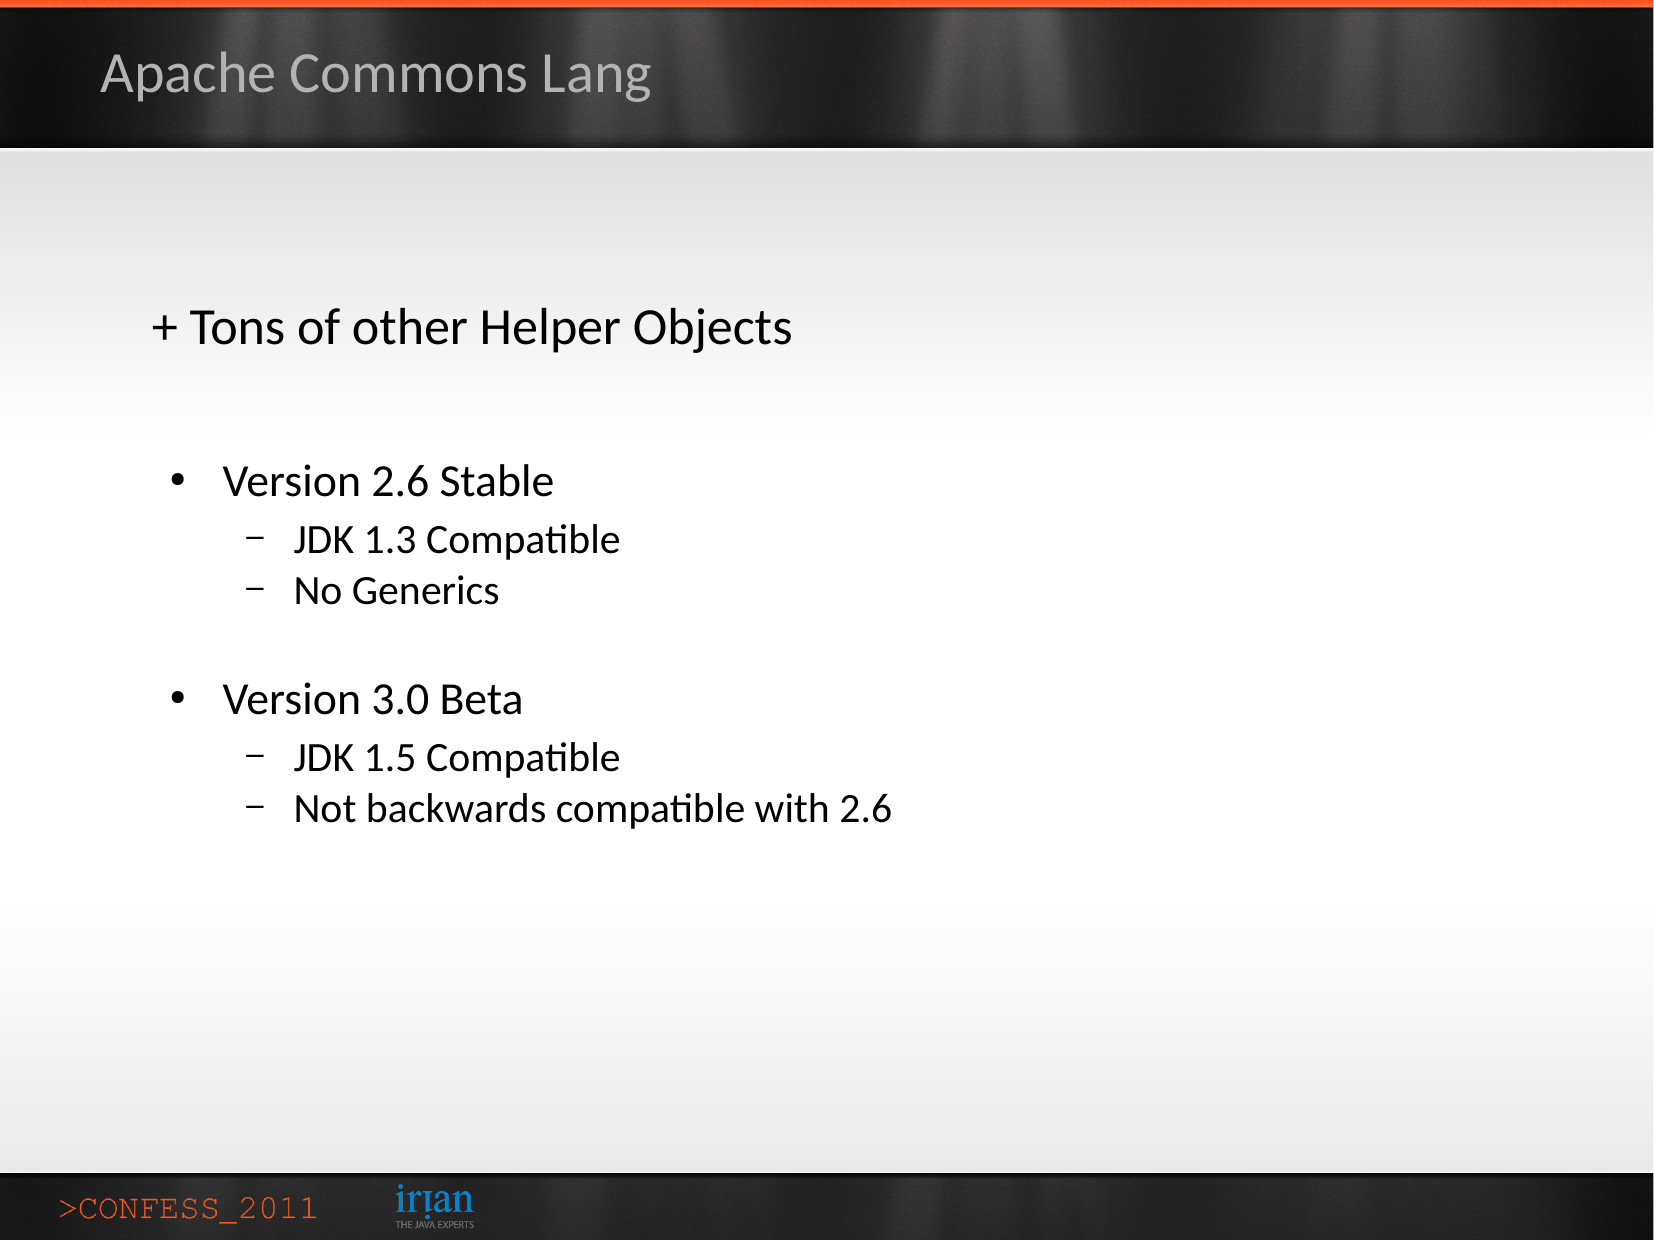

# Apache Commons Lang
+ Tons of other Helper Objects
Version 2.6 Stable
JDK 1.3 Compatible
No Generics
Version 3.0 Beta
JDK 1.5 Compatible
Not backwards compatible with 2.6